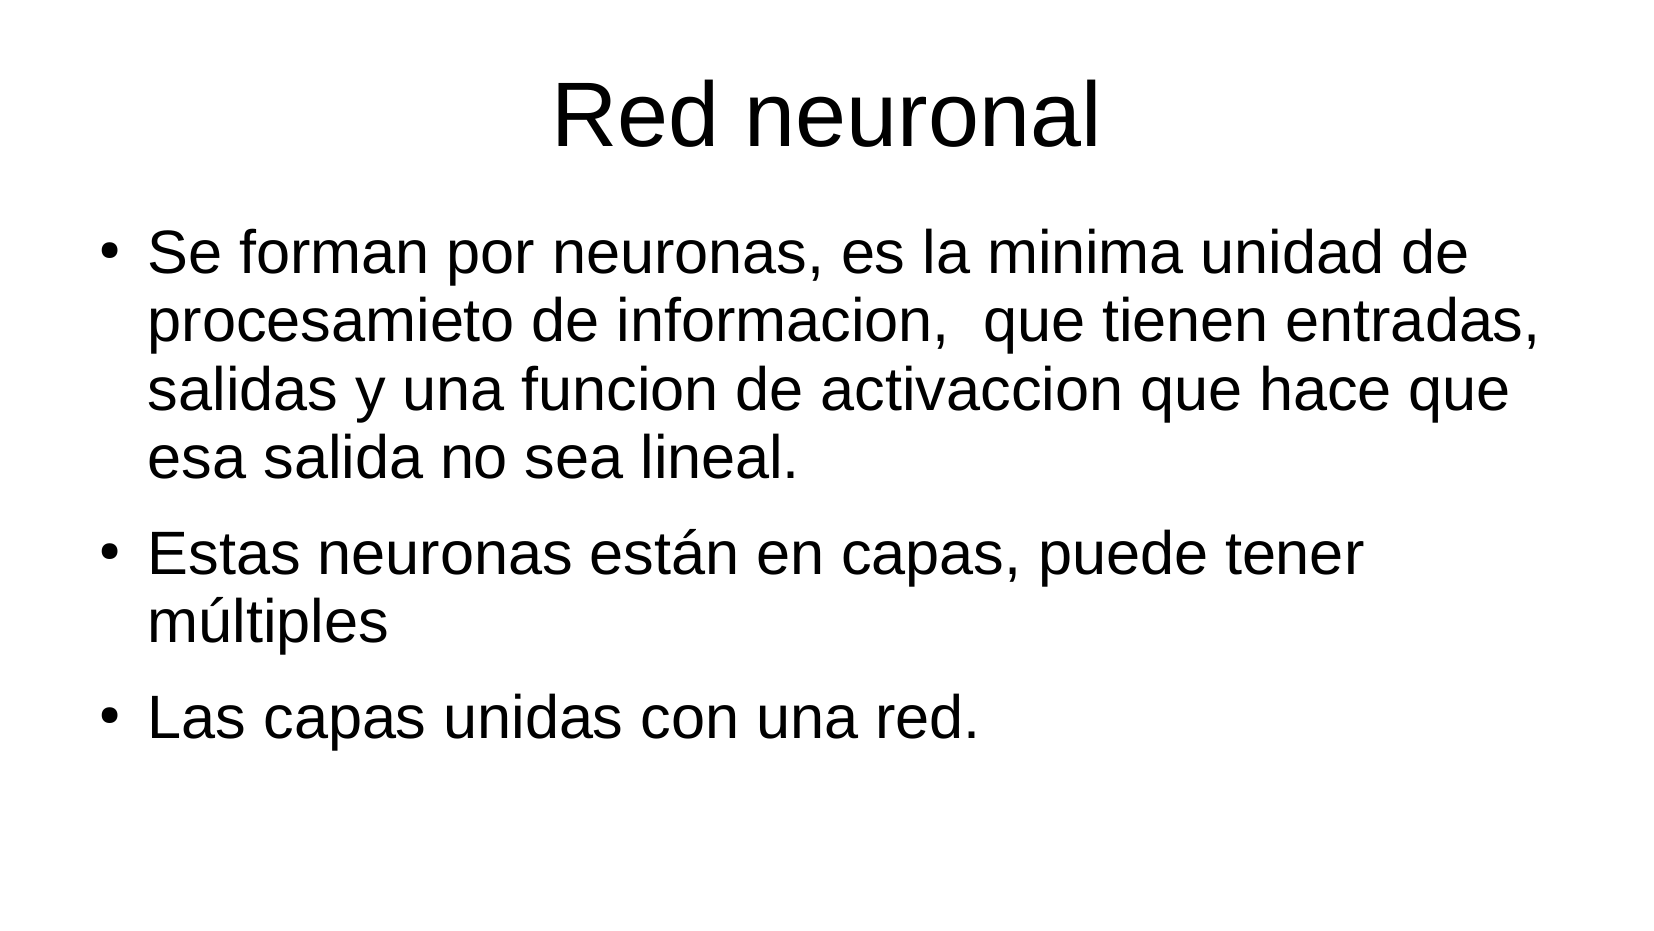

# Red neuronal
Se forman por neuronas, es la minima unidad de procesamieto de informacion, que tienen entradas, salidas y una funcion de activaccion que hace que esa salida no sea lineal.
Estas neuronas están en capas, puede tener múltiples
Las capas unidas con una red.